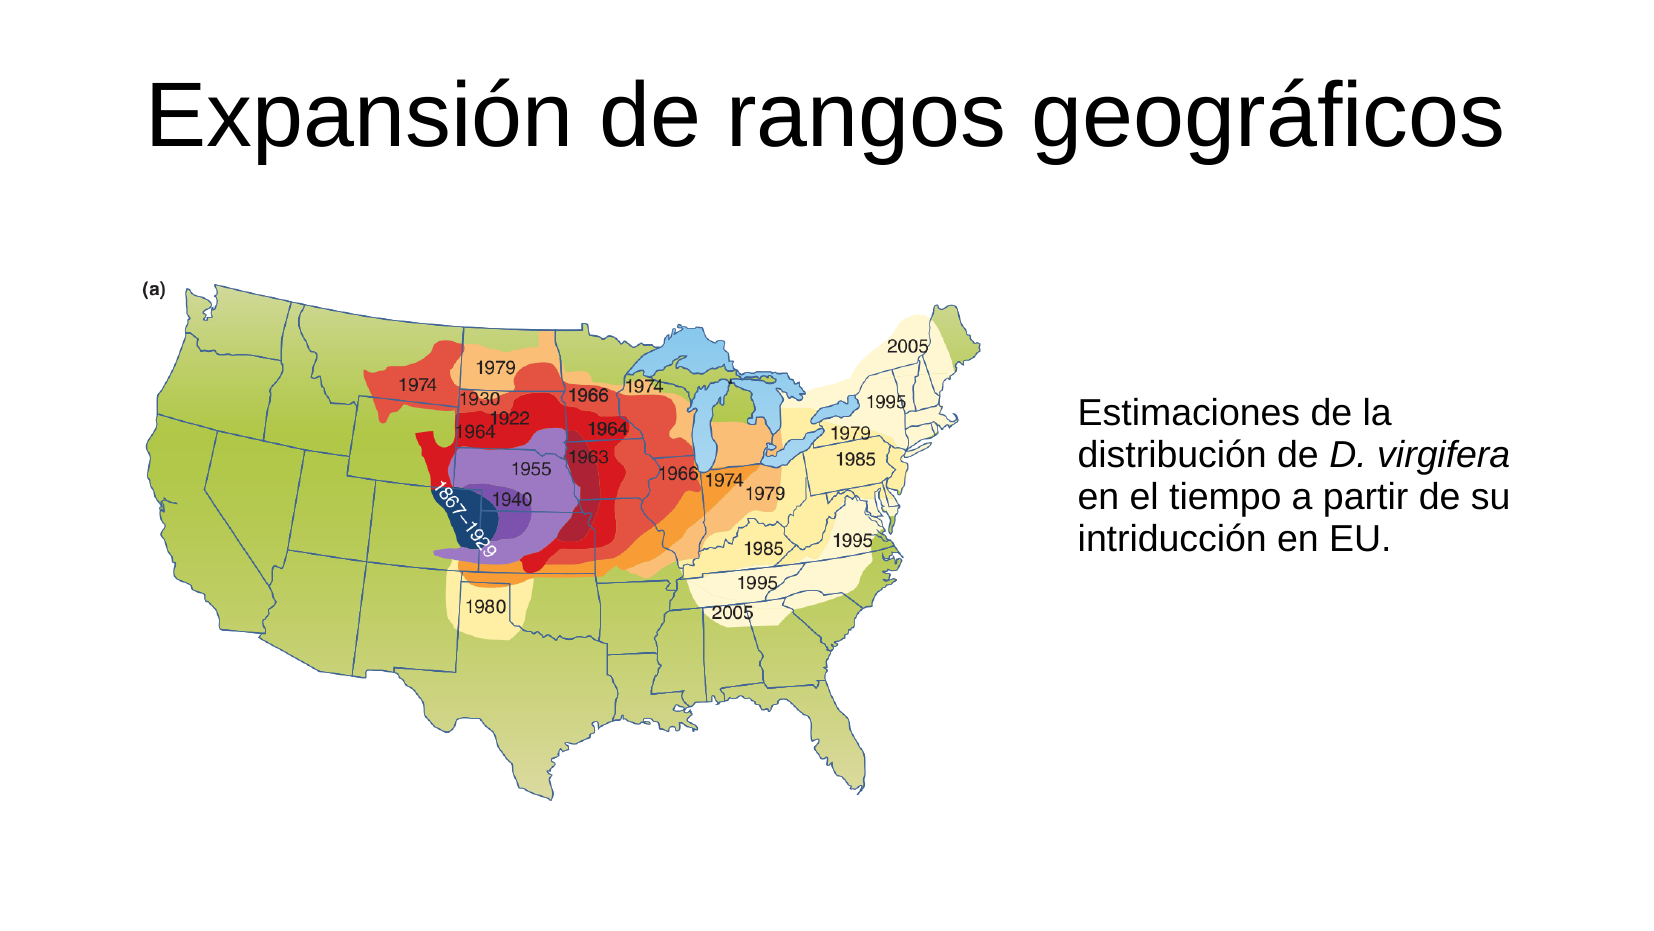

# Expansión de rangos geográficos
Estimaciones de la distribución de D. virgifera en el tiempo a partir de su intriducción en EU.